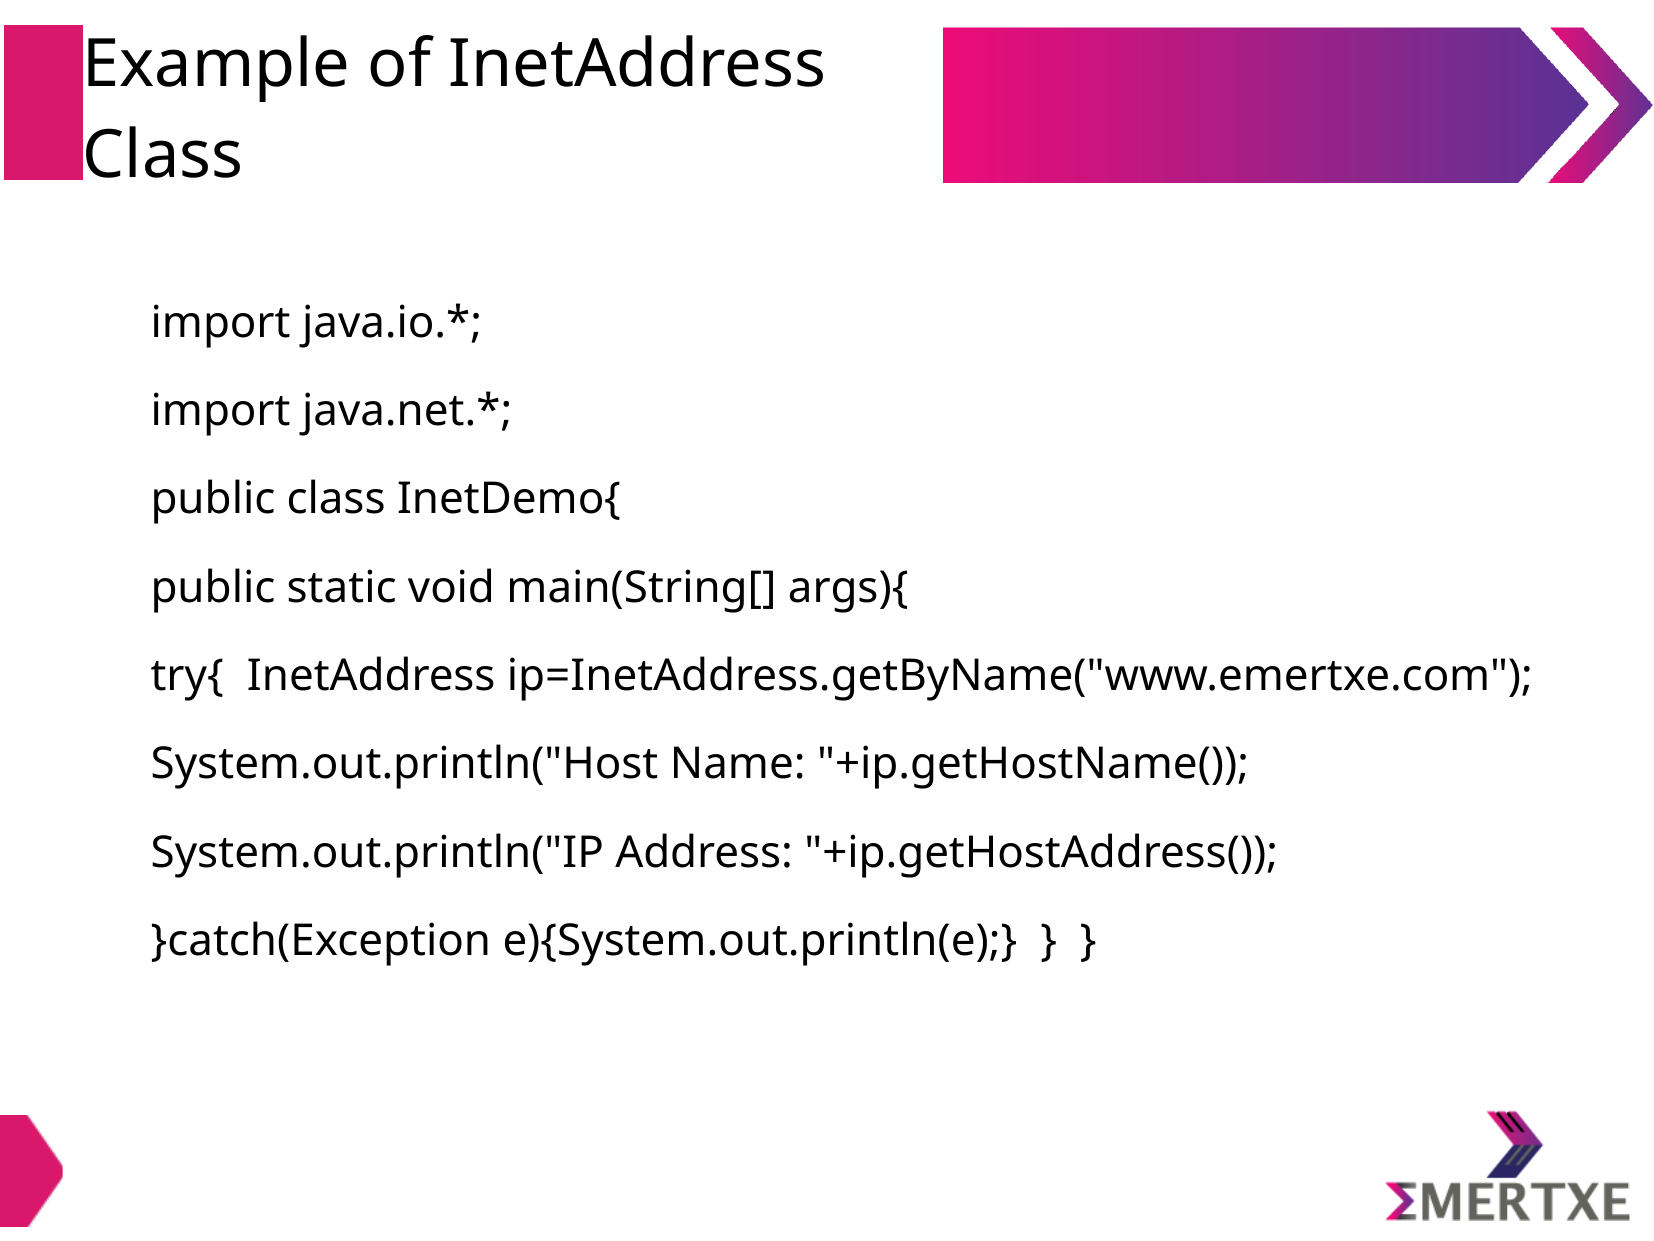

# Example of InetAddress Class
import java.io.*;
import java.net.*;
public class InetDemo{
public static void main(String[] args){
try{ InetAddress ip=InetAddress.getByName("www.emertxe.com");
System.out.println("Host Name: "+ip.getHostName());
System.out.println("IP Address: "+ip.getHostAddress());
}catch(Exception e){System.out.println(e);} } }